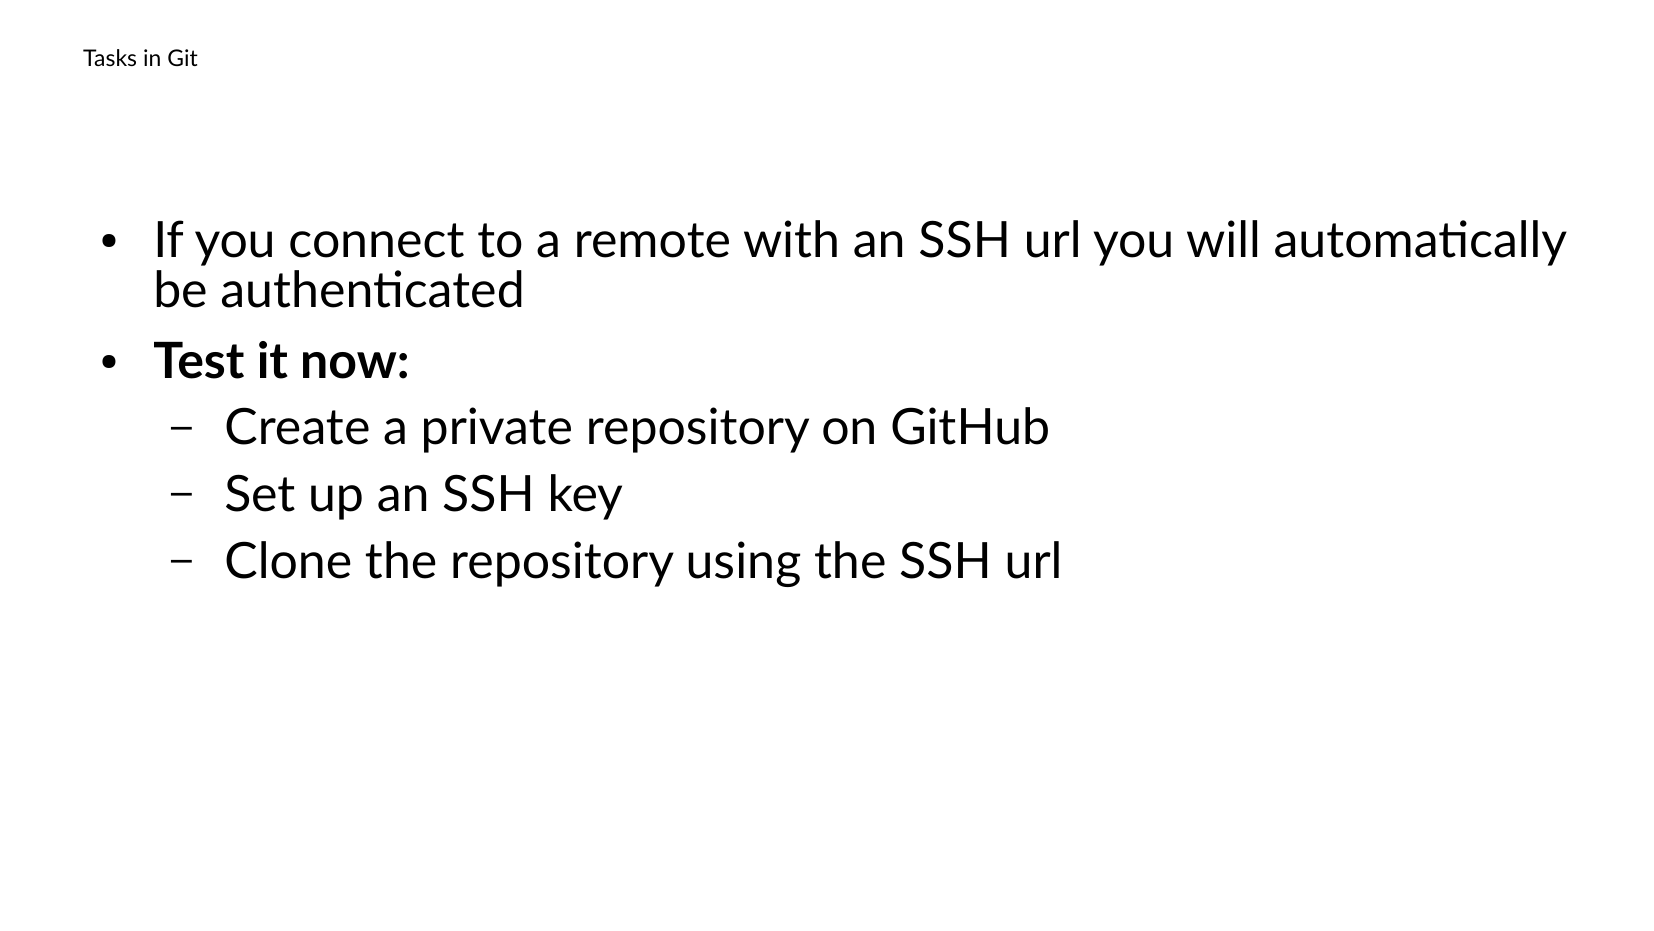

# Tasks in Git
If you connect to a remote with an SSH url you will automatically be authenticated
Test it now:
Create a private repository on GitHub
Set up an SSH key
Clone the repository using the SSH url